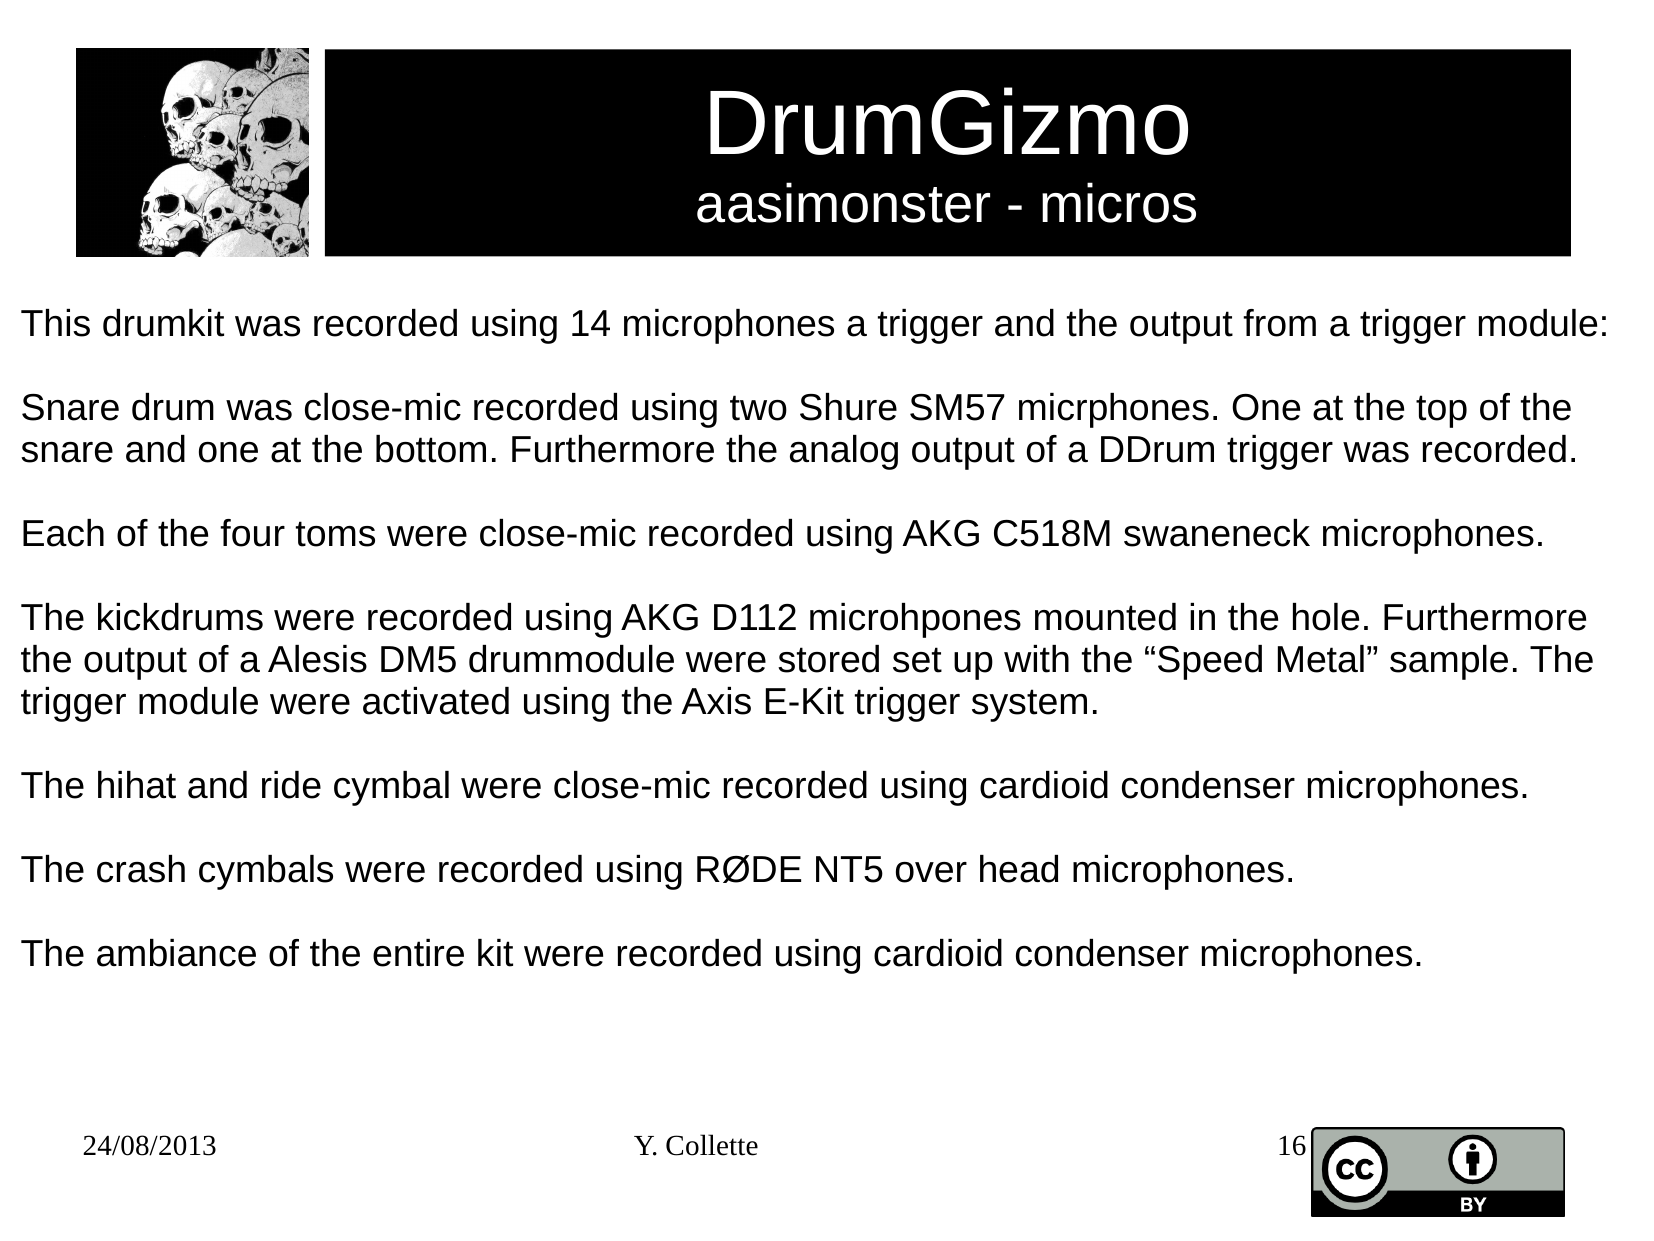

# DrumGizmo aasimonster - micros
This drumkit was recorded using 14 microphones a trigger and the output from a trigger module:
Snare drum was close-mic recorded using two Shure SM57 micrphones. One at the top of the snare and one at the bottom. Furthermore the analog output of a DDrum trigger was recorded.
Each of the four toms were close-mic recorded using AKG C518M swaneneck microphones.
The kickdrums were recorded using AKG D112 microhpones mounted in the hole. Furthermore the output of a Alesis DM5 drummodule were stored set up with the “Speed Metal” sample. The trigger module were activated using the Axis E-Kit trigger system.
The hihat and ride cymbal were close-mic recorded using cardioid condenser microphones.
The crash cymbals were recorded using RØDE NT5 over head microphones.
The ambiance of the entire kit were recorded using cardioid condenser microphones.
Y. Collette
16